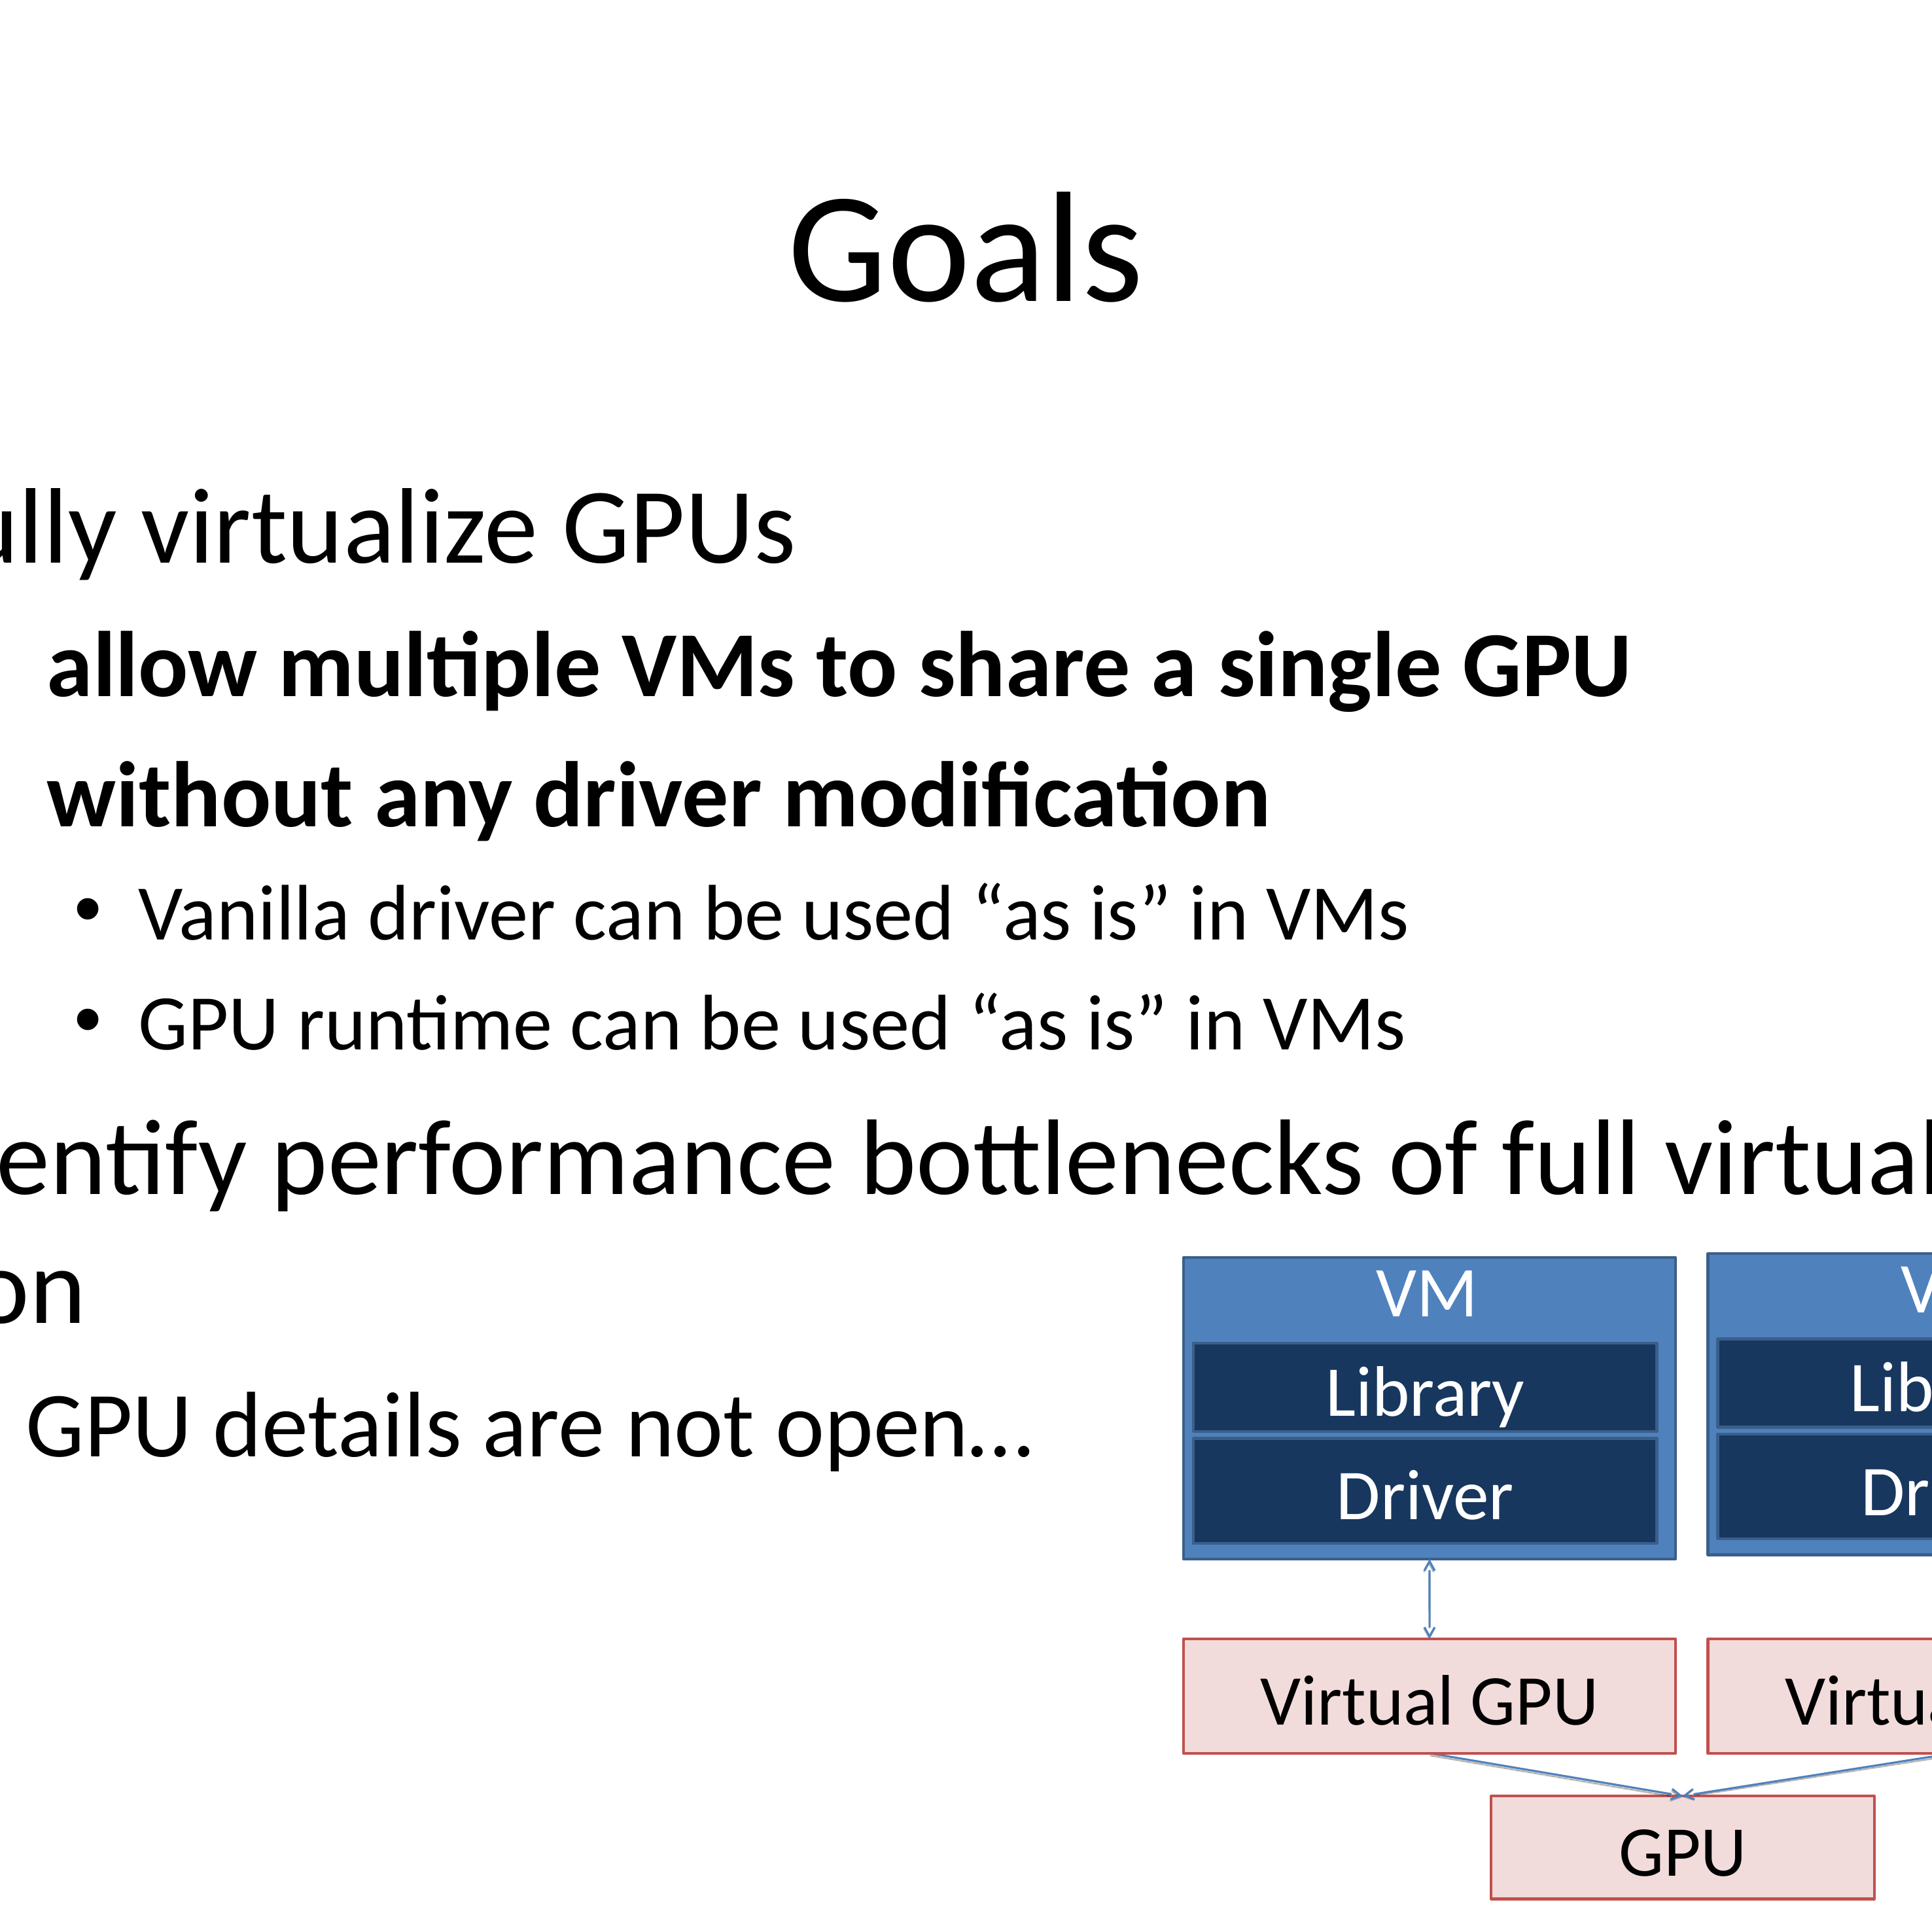

# Goals
Fully virtualize GPUs
 allow multiple VMs to share a single GPU
 without any driver modification
Vanilla driver can be used “as is” in VMs
GPU runtime can be used “as is” in VMs
Identify performance bottlenecks of full virtualization
GPU details are not open…
VM
Library
Driver
VM
Library
Driver
Virtual GPU
Virtual GPU
GPU